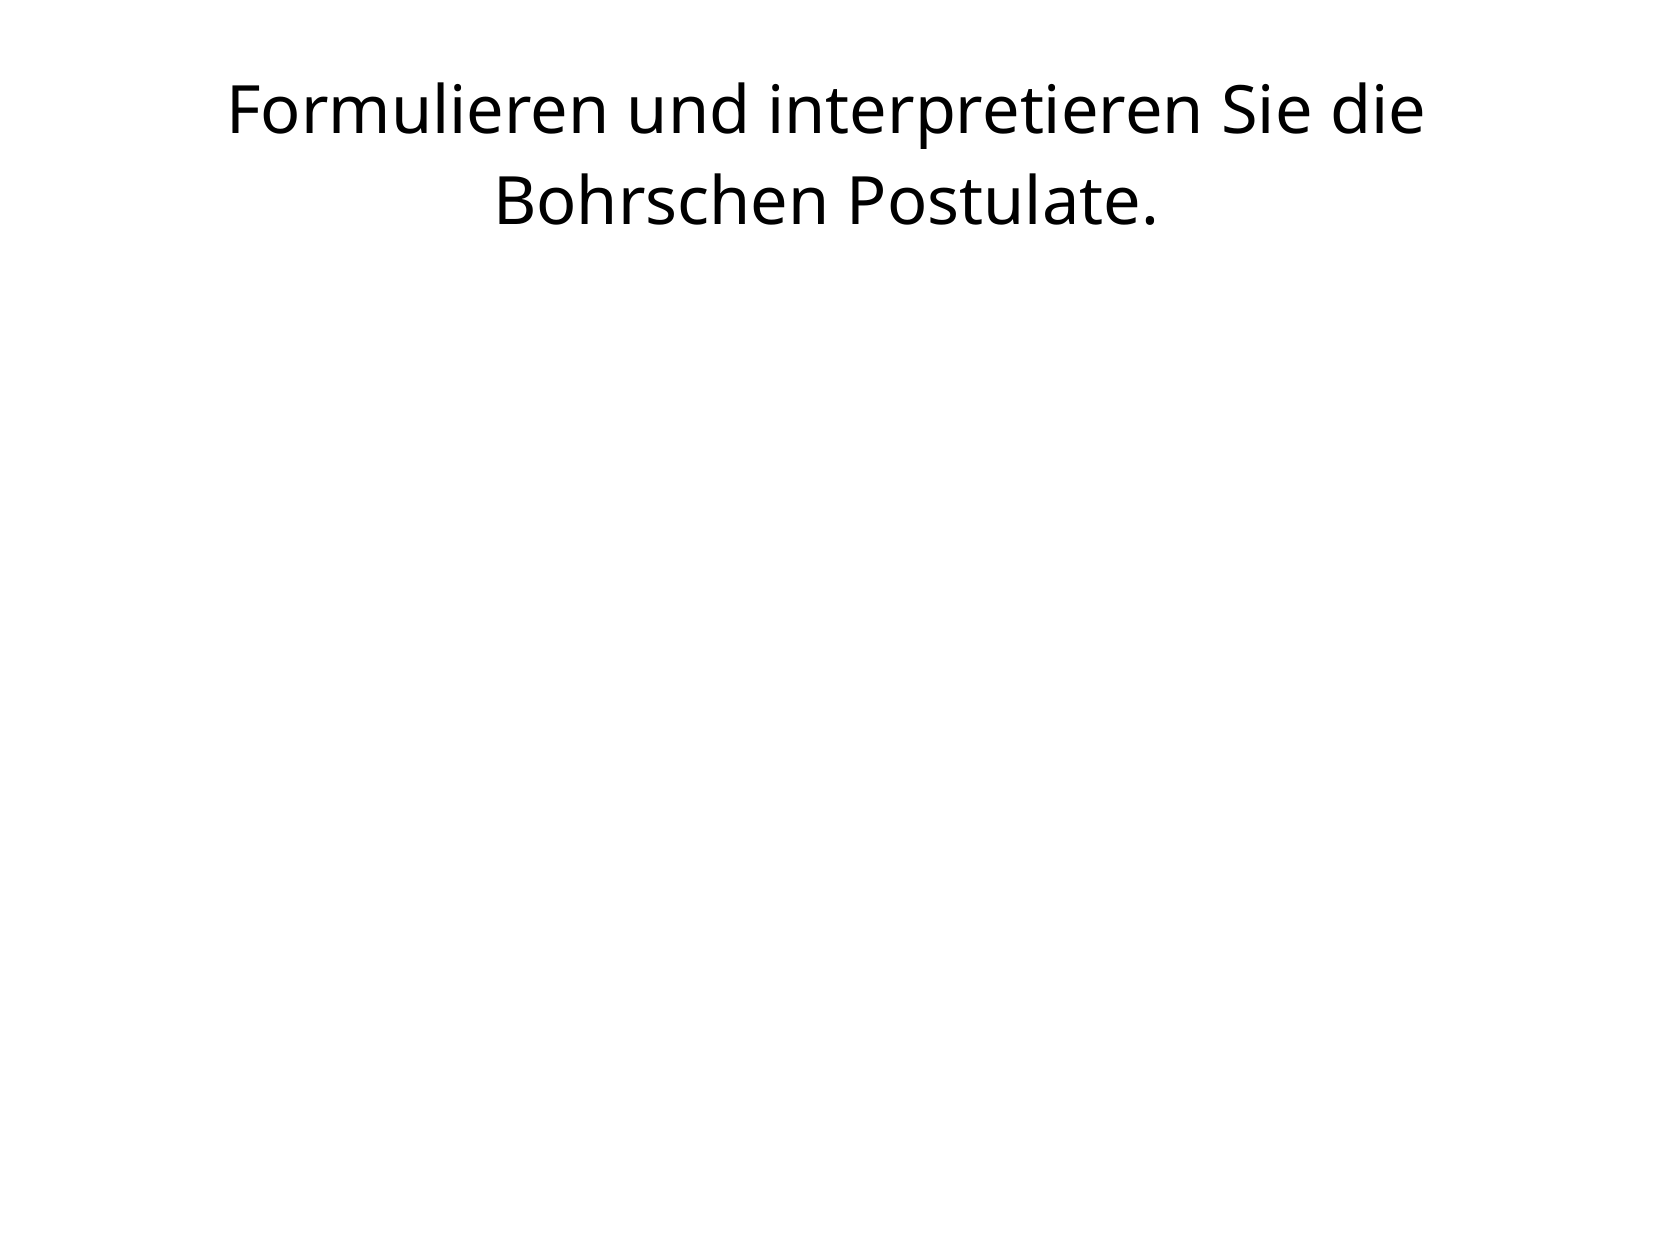

# Formulieren und interpretieren Sie die Bohrschen Postulate.